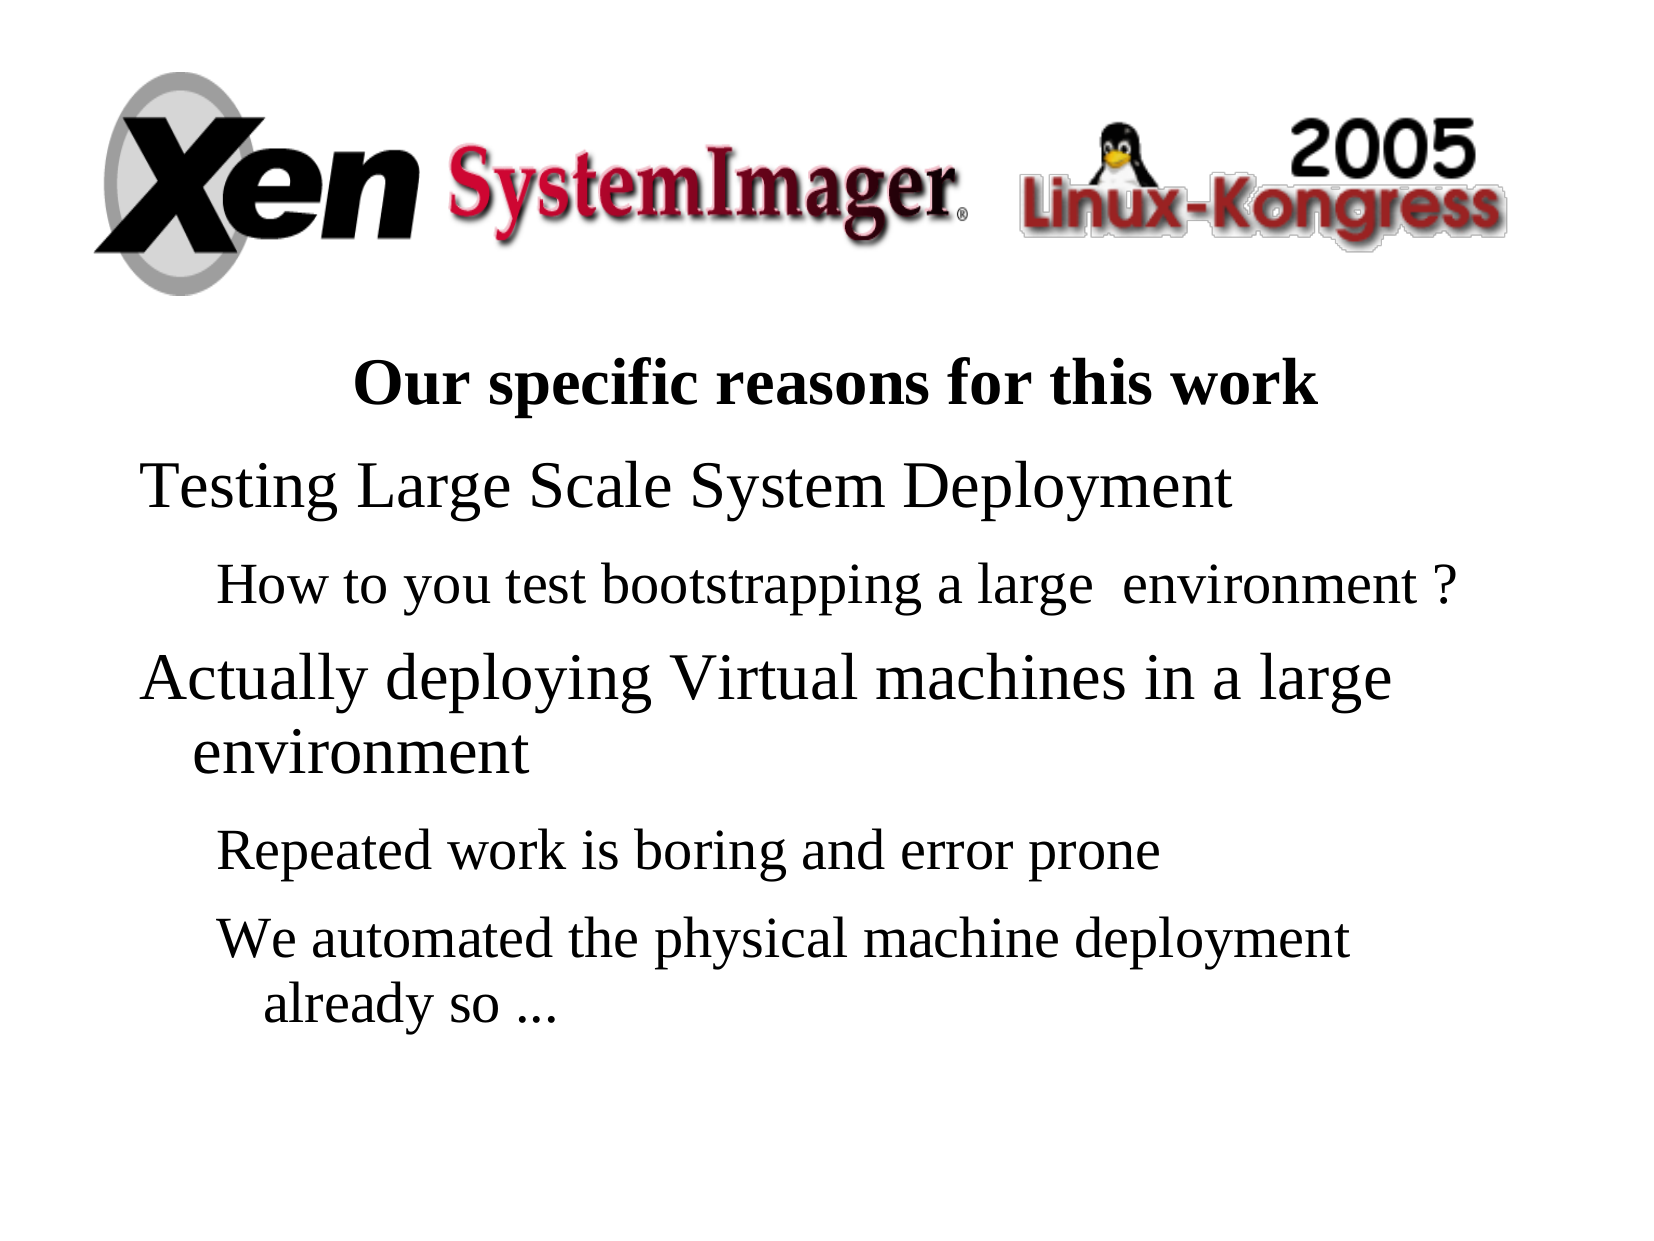

#
Our specific reasons for this work
Testing Large Scale System Deployment
How to you test bootstrapping a large environment ?
Actually deploying Virtual machines in a large environment
Repeated work is boring and error prone
We automated the physical machine deployment already so ...